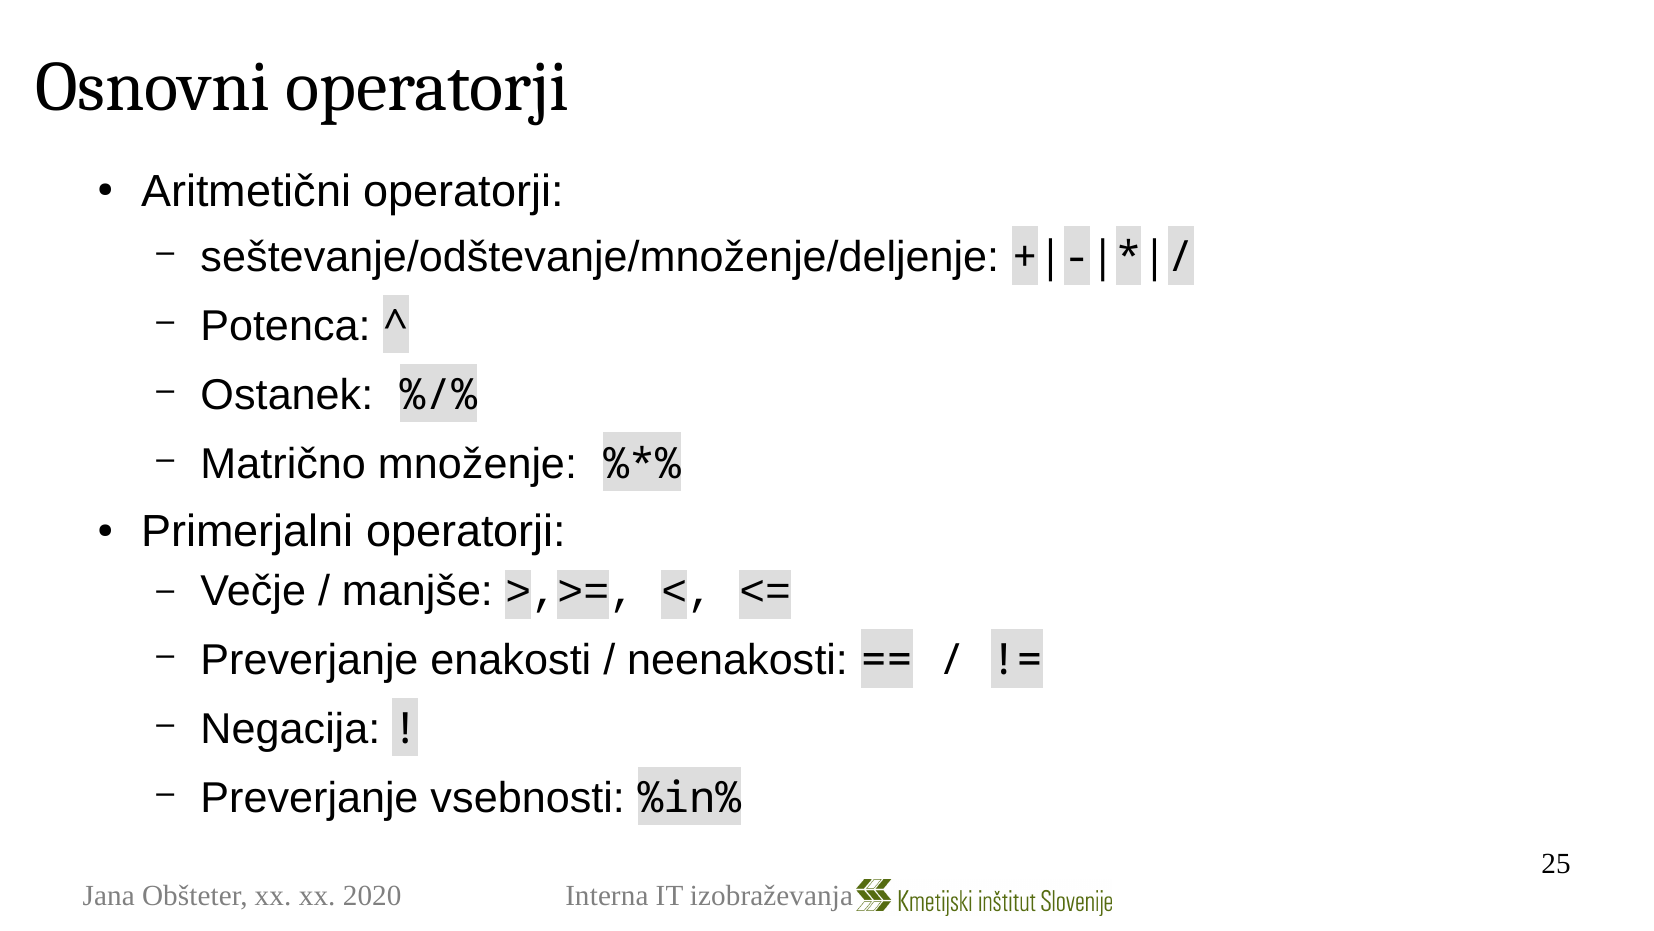

# Osnovni operatorji
Aritmetični operatorji:
seštevanje/odštevanje/množenje/deljenje: +|-|*|/
Potenca: ^
Ostanek: %/%
Matrično množenje: %*%
Primerjalni operatorji:
Večje / manjše: >,>=, <, <=
Preverjanje enakosti / neenakosti: == / !=
Negacija: !
Preverjanje vsebnosti: %in%
25